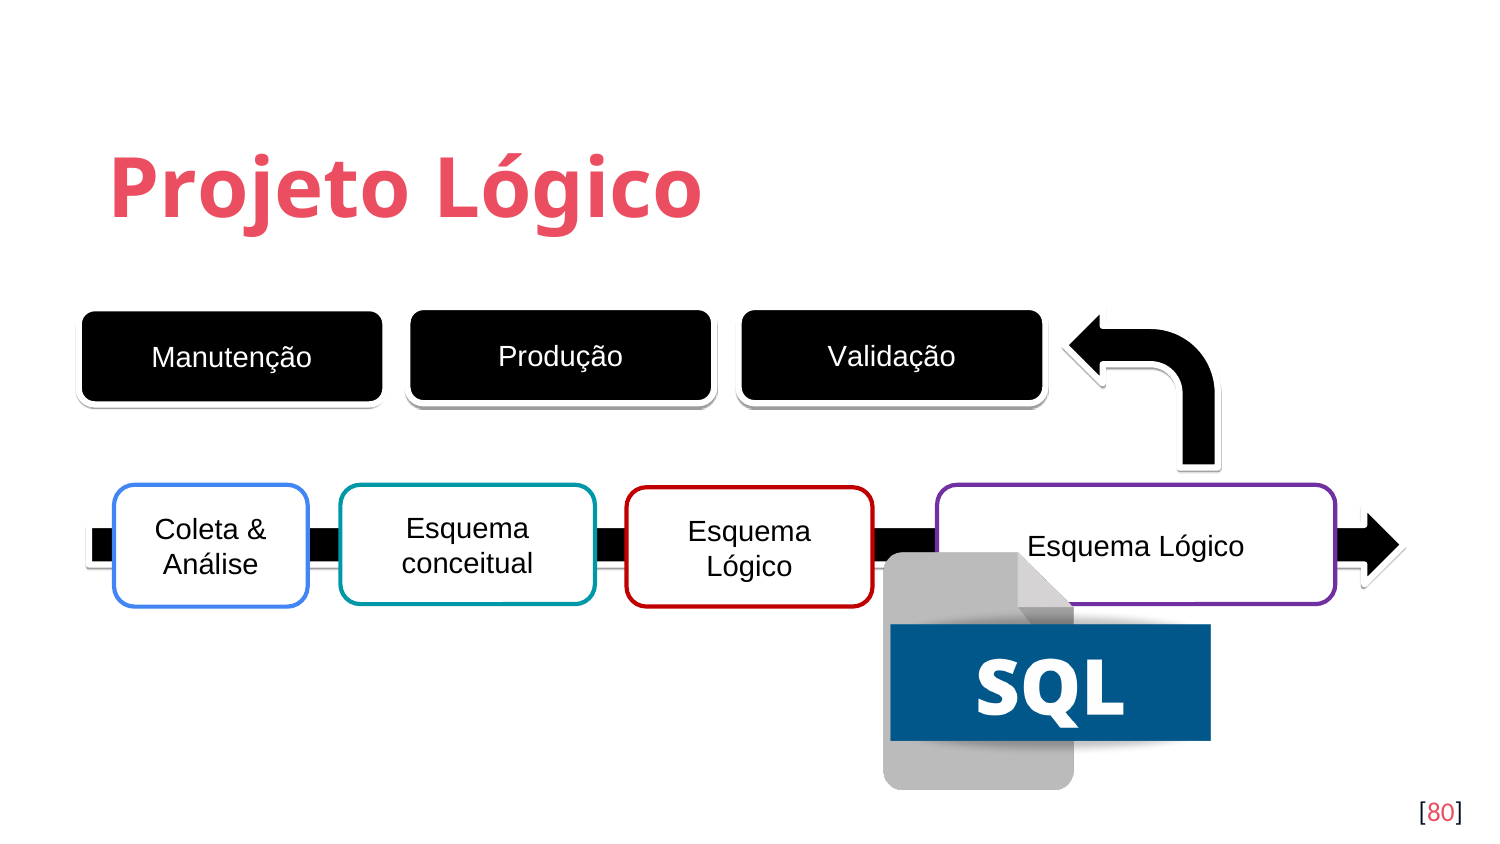

Projeto Lógico
Produção
Validação
Manutenção
Coleta & Análise
Esquema conceitual
Esquema Lógico
Esquema Lógico